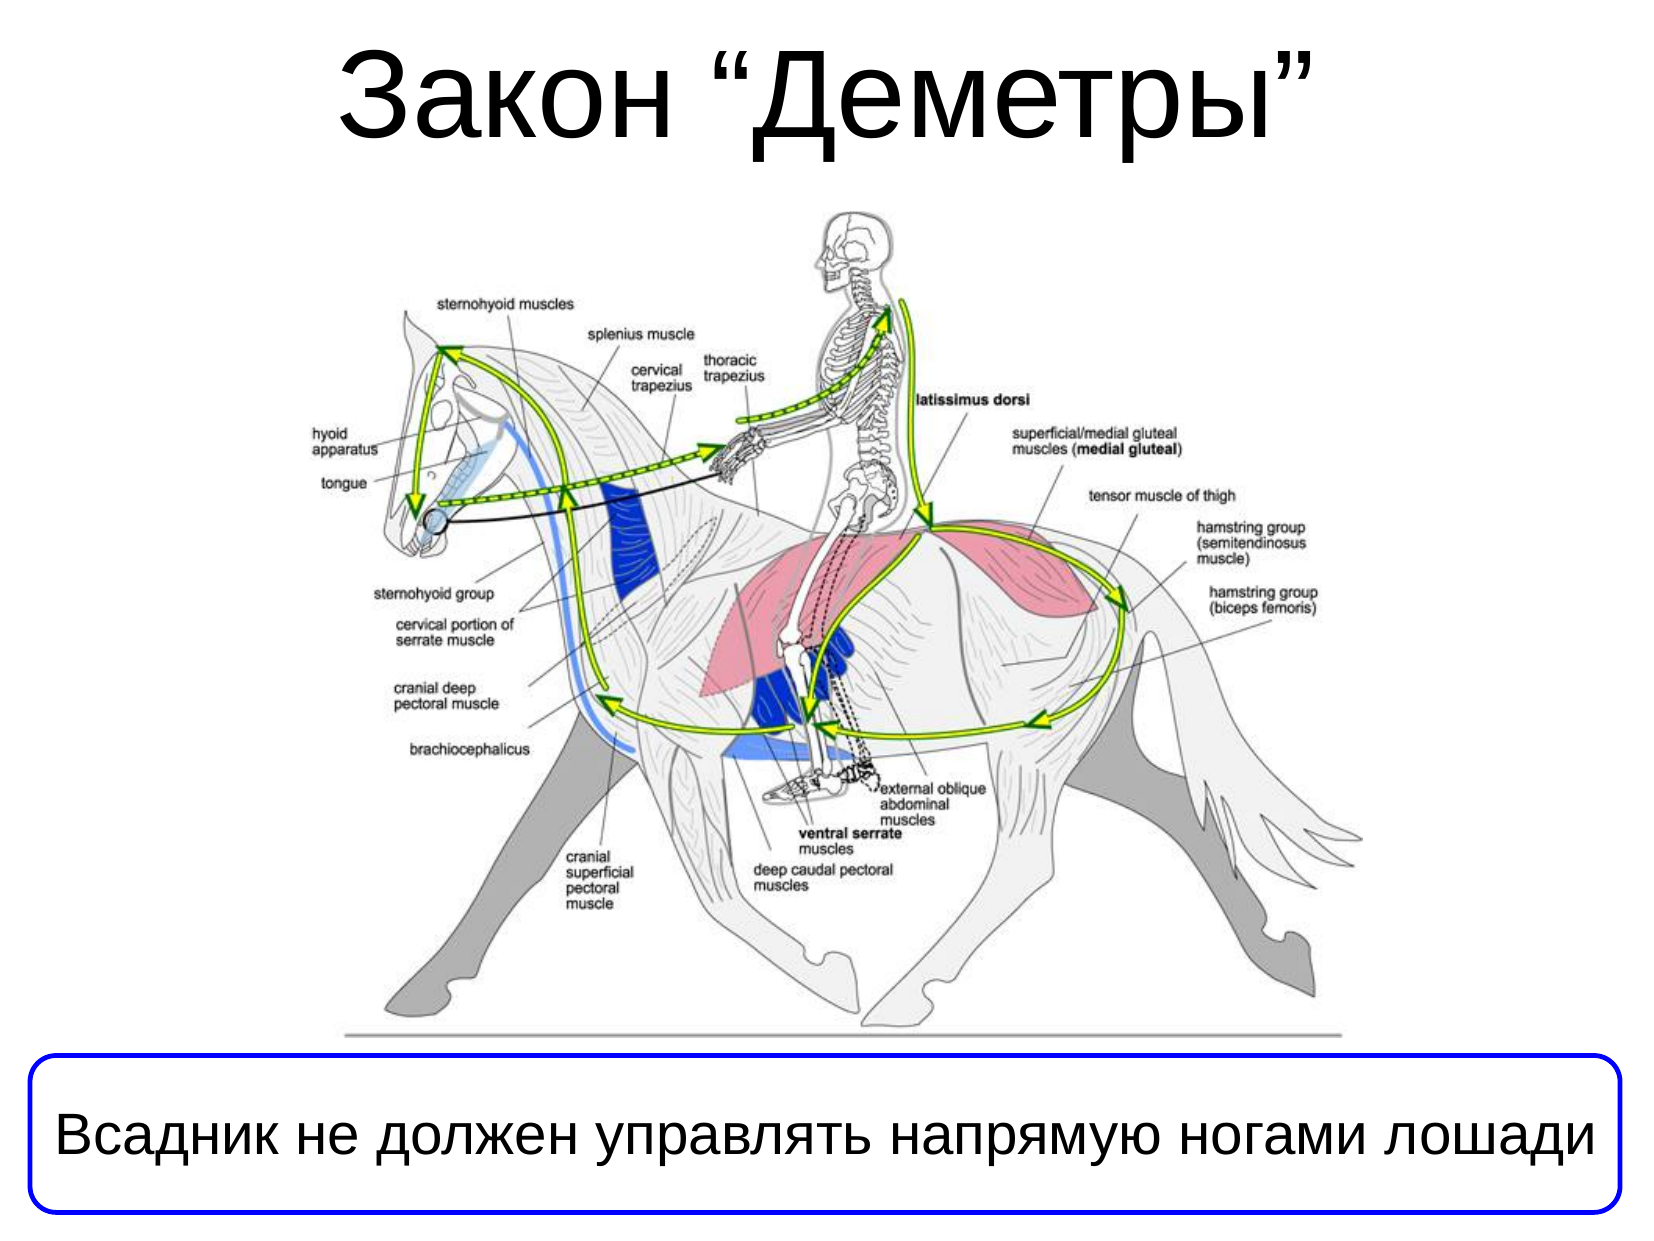

# Закон “Деметры”
Всадник не должен управлять напрямую ногами лошади